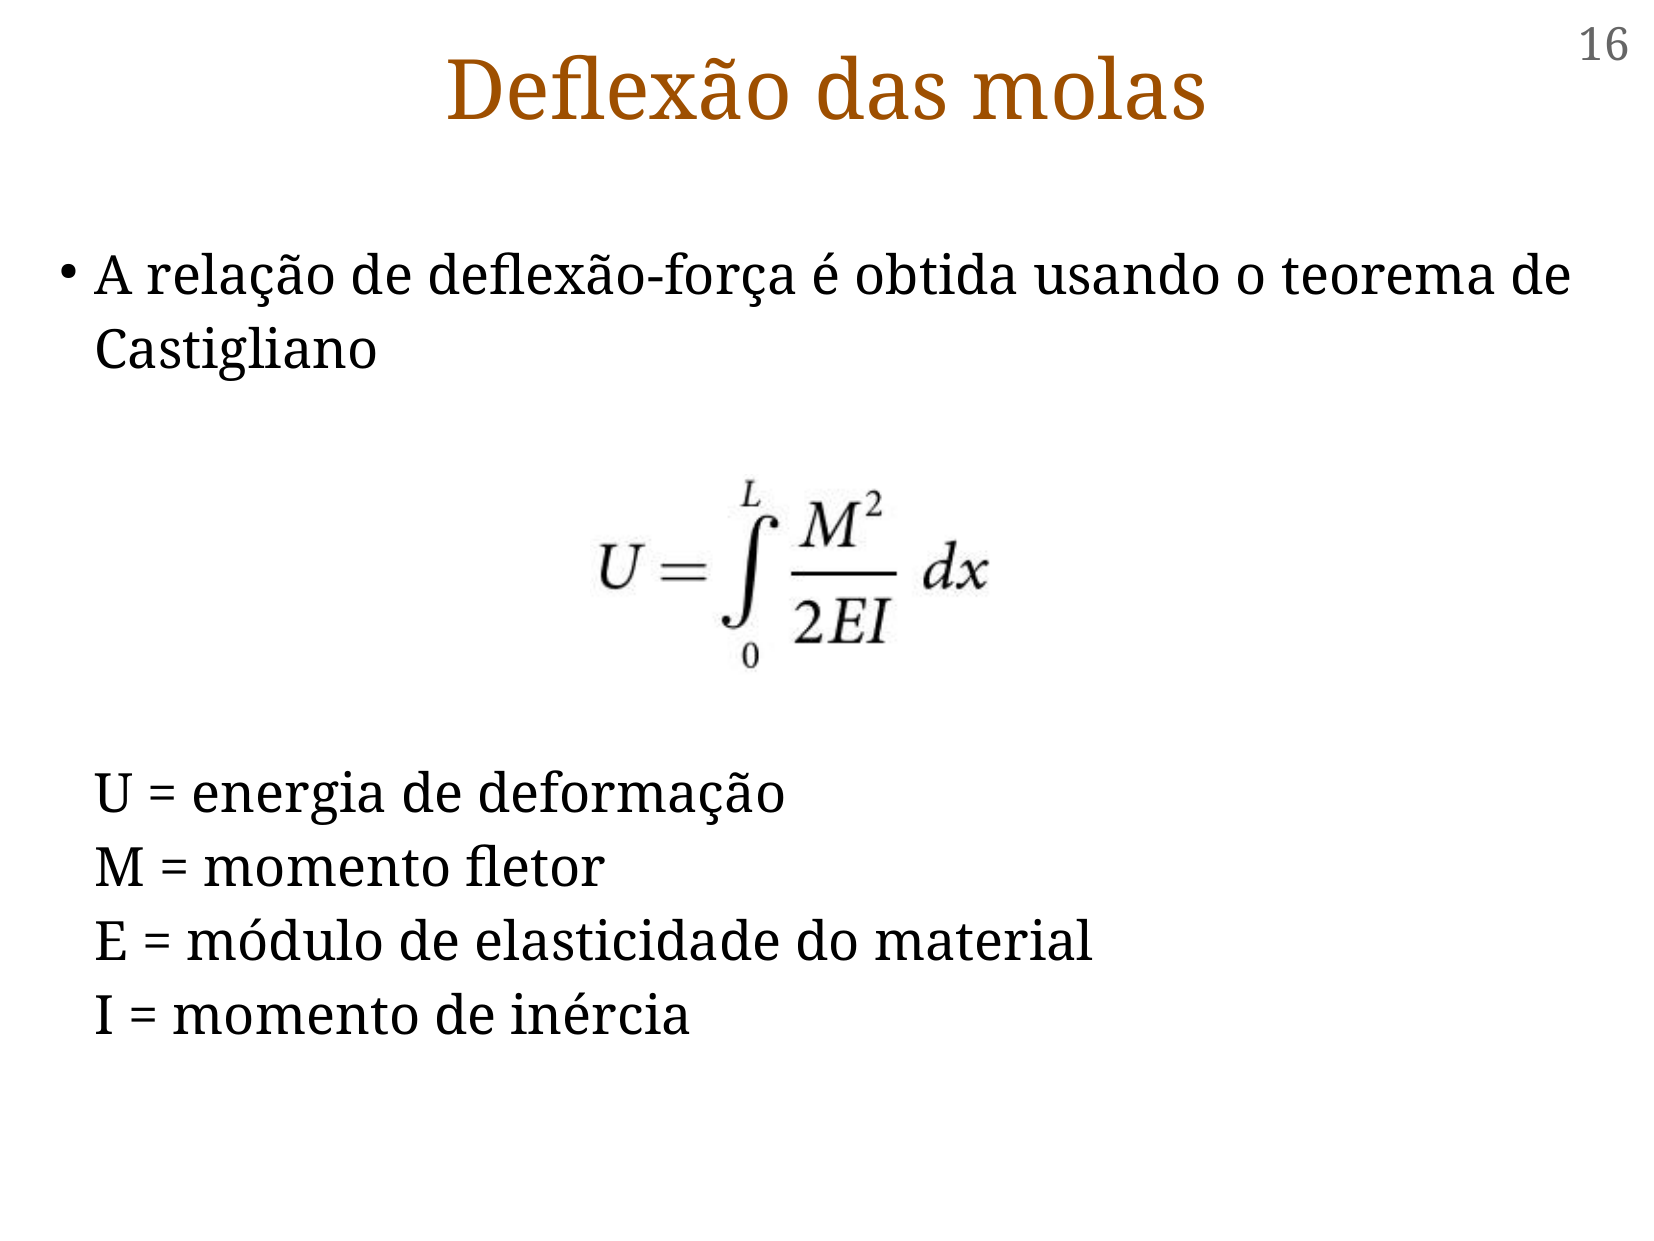

16
# Deflexão das molas
A relação de deflexão-força é obtida usando o teorema de Castigliano
U = energia de deformação
M = momento fletor
E = módulo de elasticidade do material
I = momento de inércia